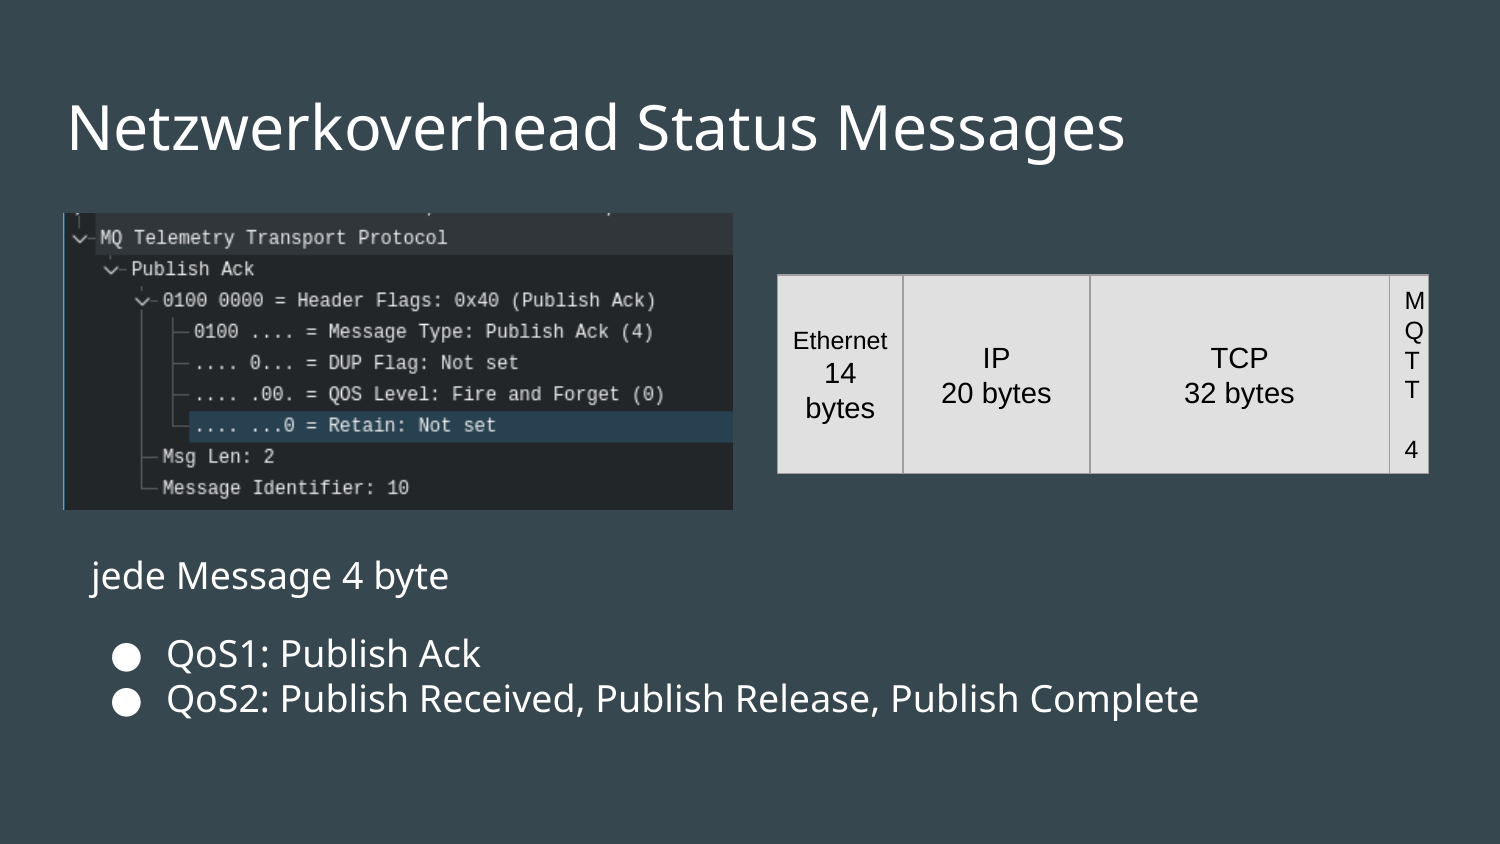

# Netzwerkoverhead Status Messages
Ethernet
14 bytes
IP
20 bytes
TCP
32 bytes
M
Q
T
T
4
jede Message 4 byte
QoS1: Publish Ack
QoS2: Publish Received, Publish Release, Publish Complete